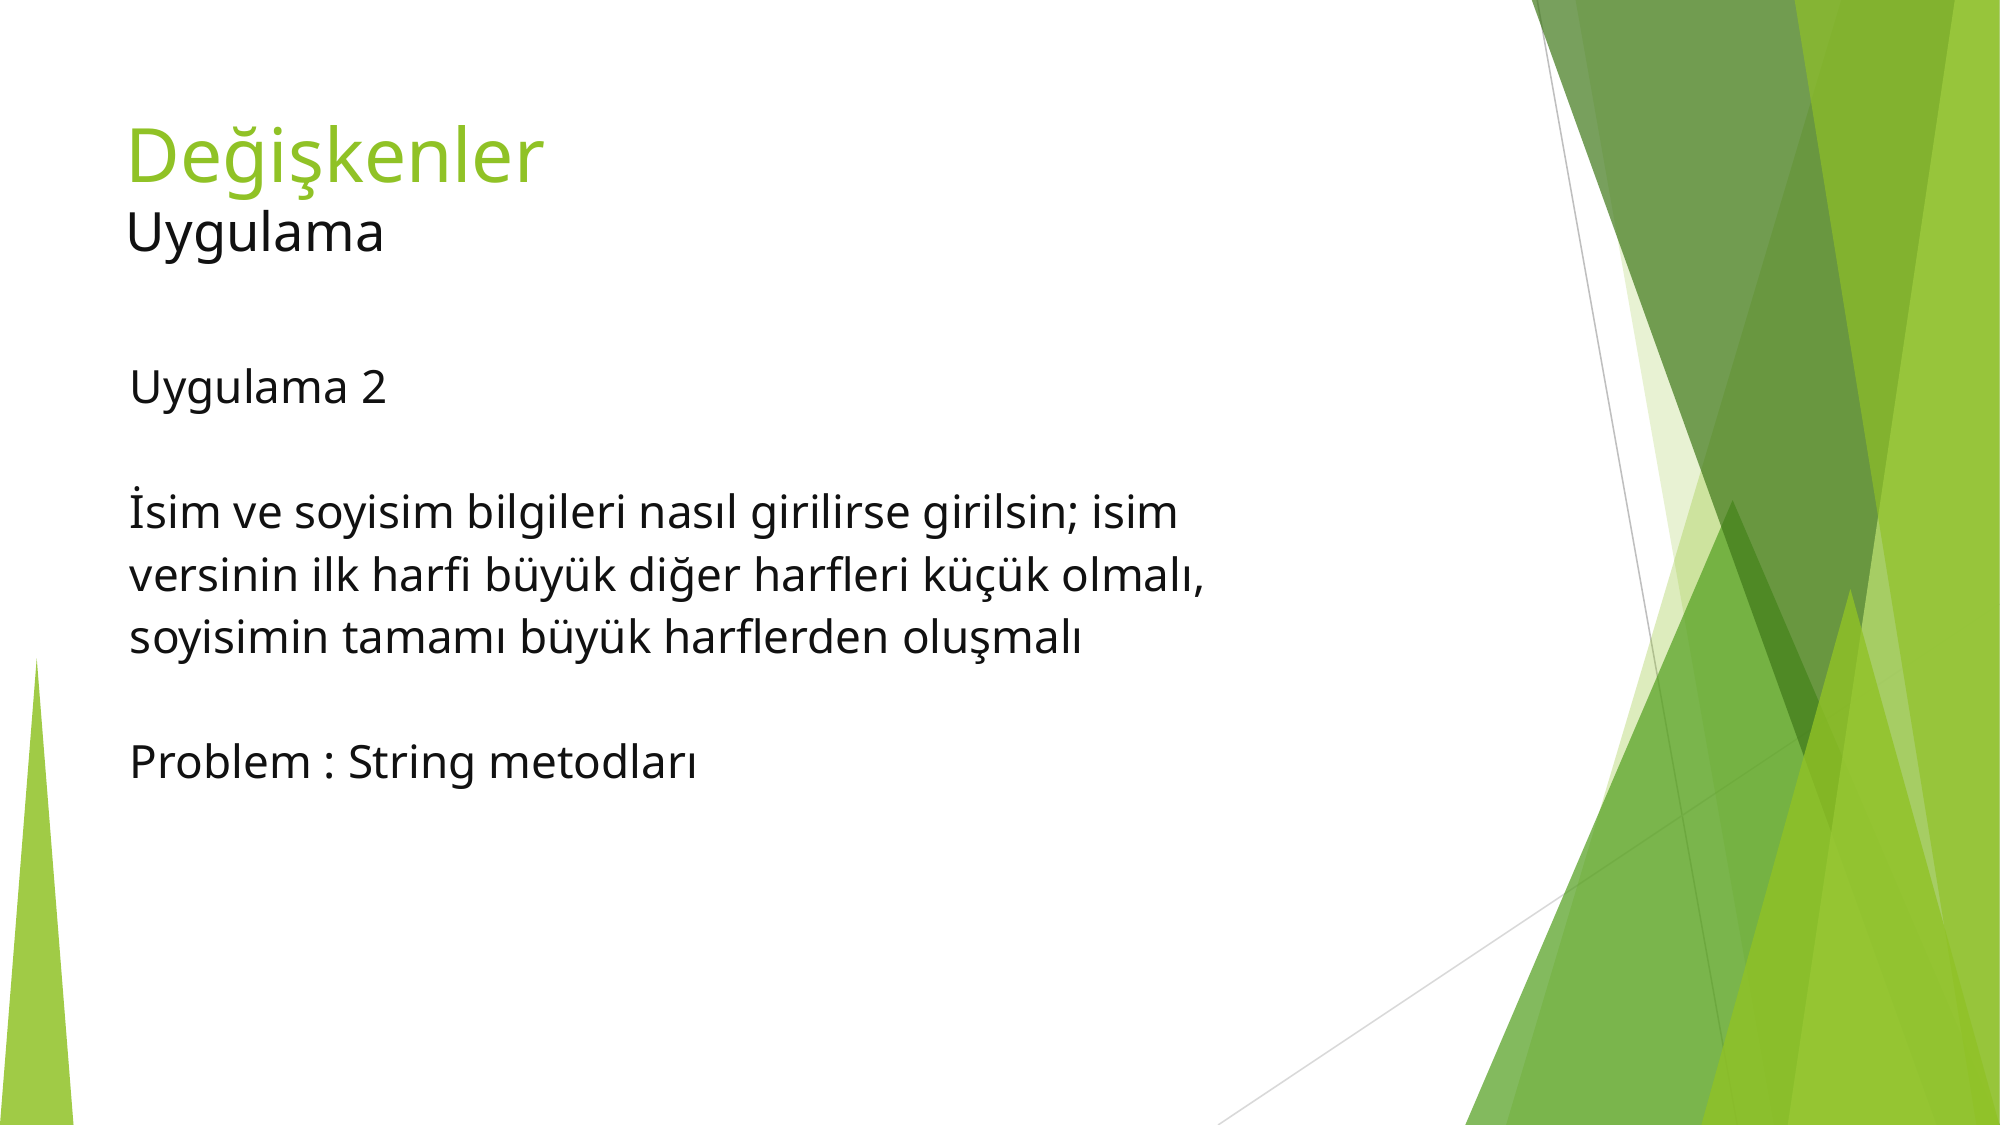

# Değişkenler Uygulama
Uygulama 2
İsim ve soyisim bilgileri nasıl girilirse girilsin; isim versinin ilk harfi büyük diğer harfleri küçük olmalı, soyisimin tamamı büyük harflerden oluşmalı
Problem : String metodları